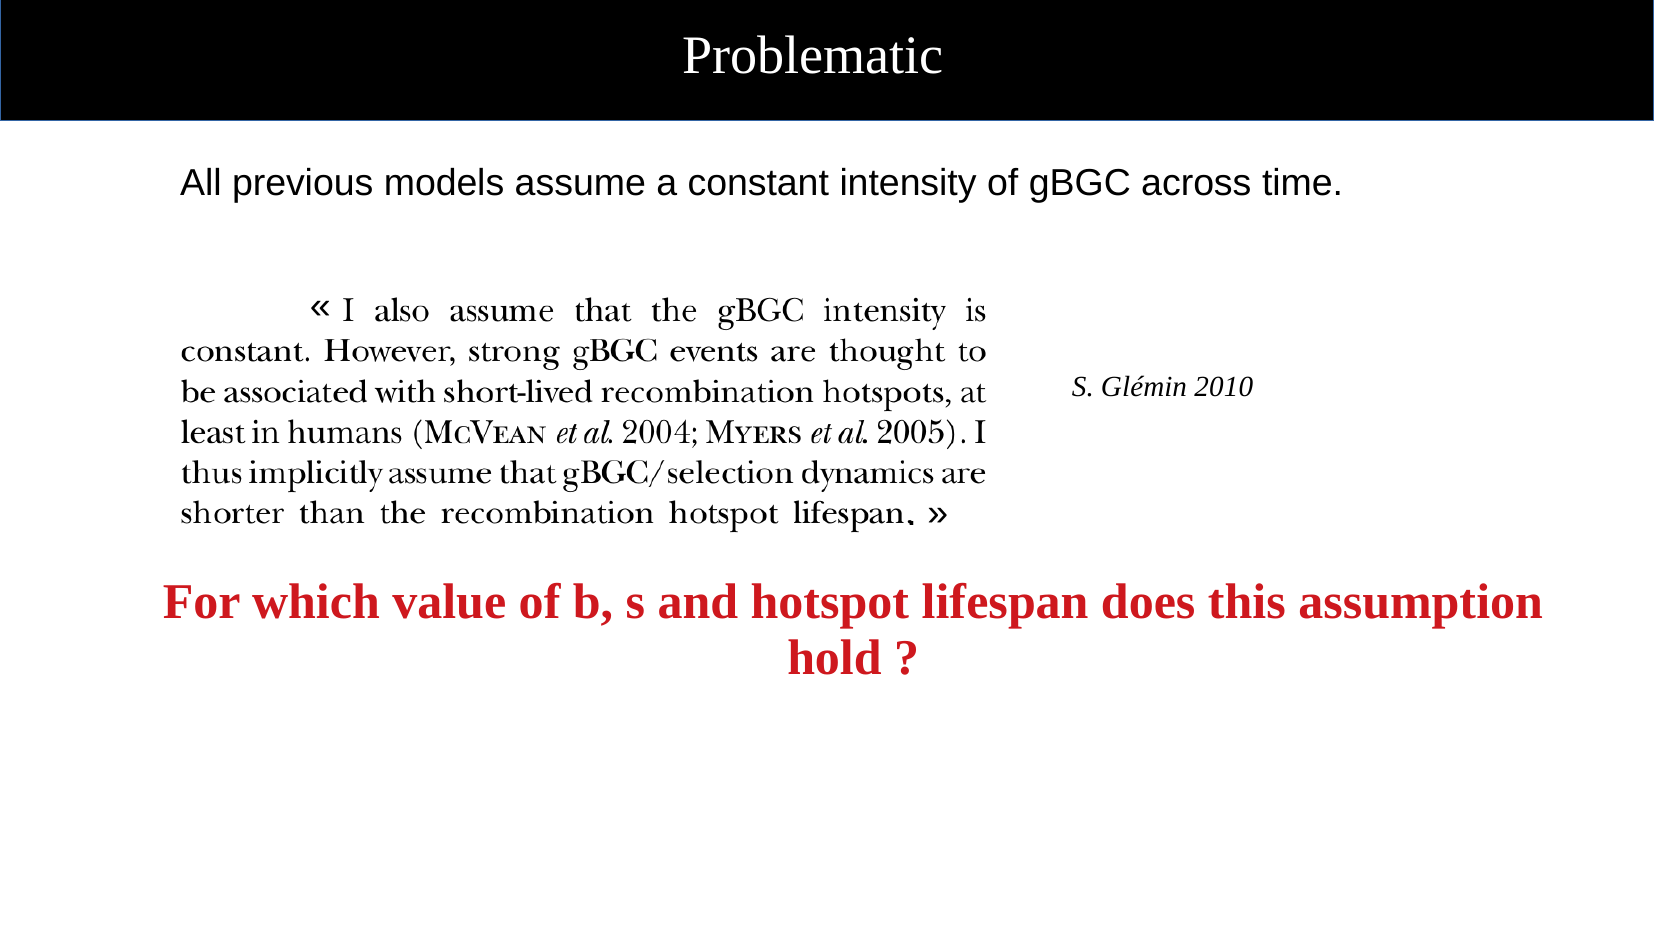

Problematic
All previous models assume a constant intensity of gBGC across time.
«
S. Glémin 2010
. »
For which value of b, s and hotspot lifespan does this assumption hold ?